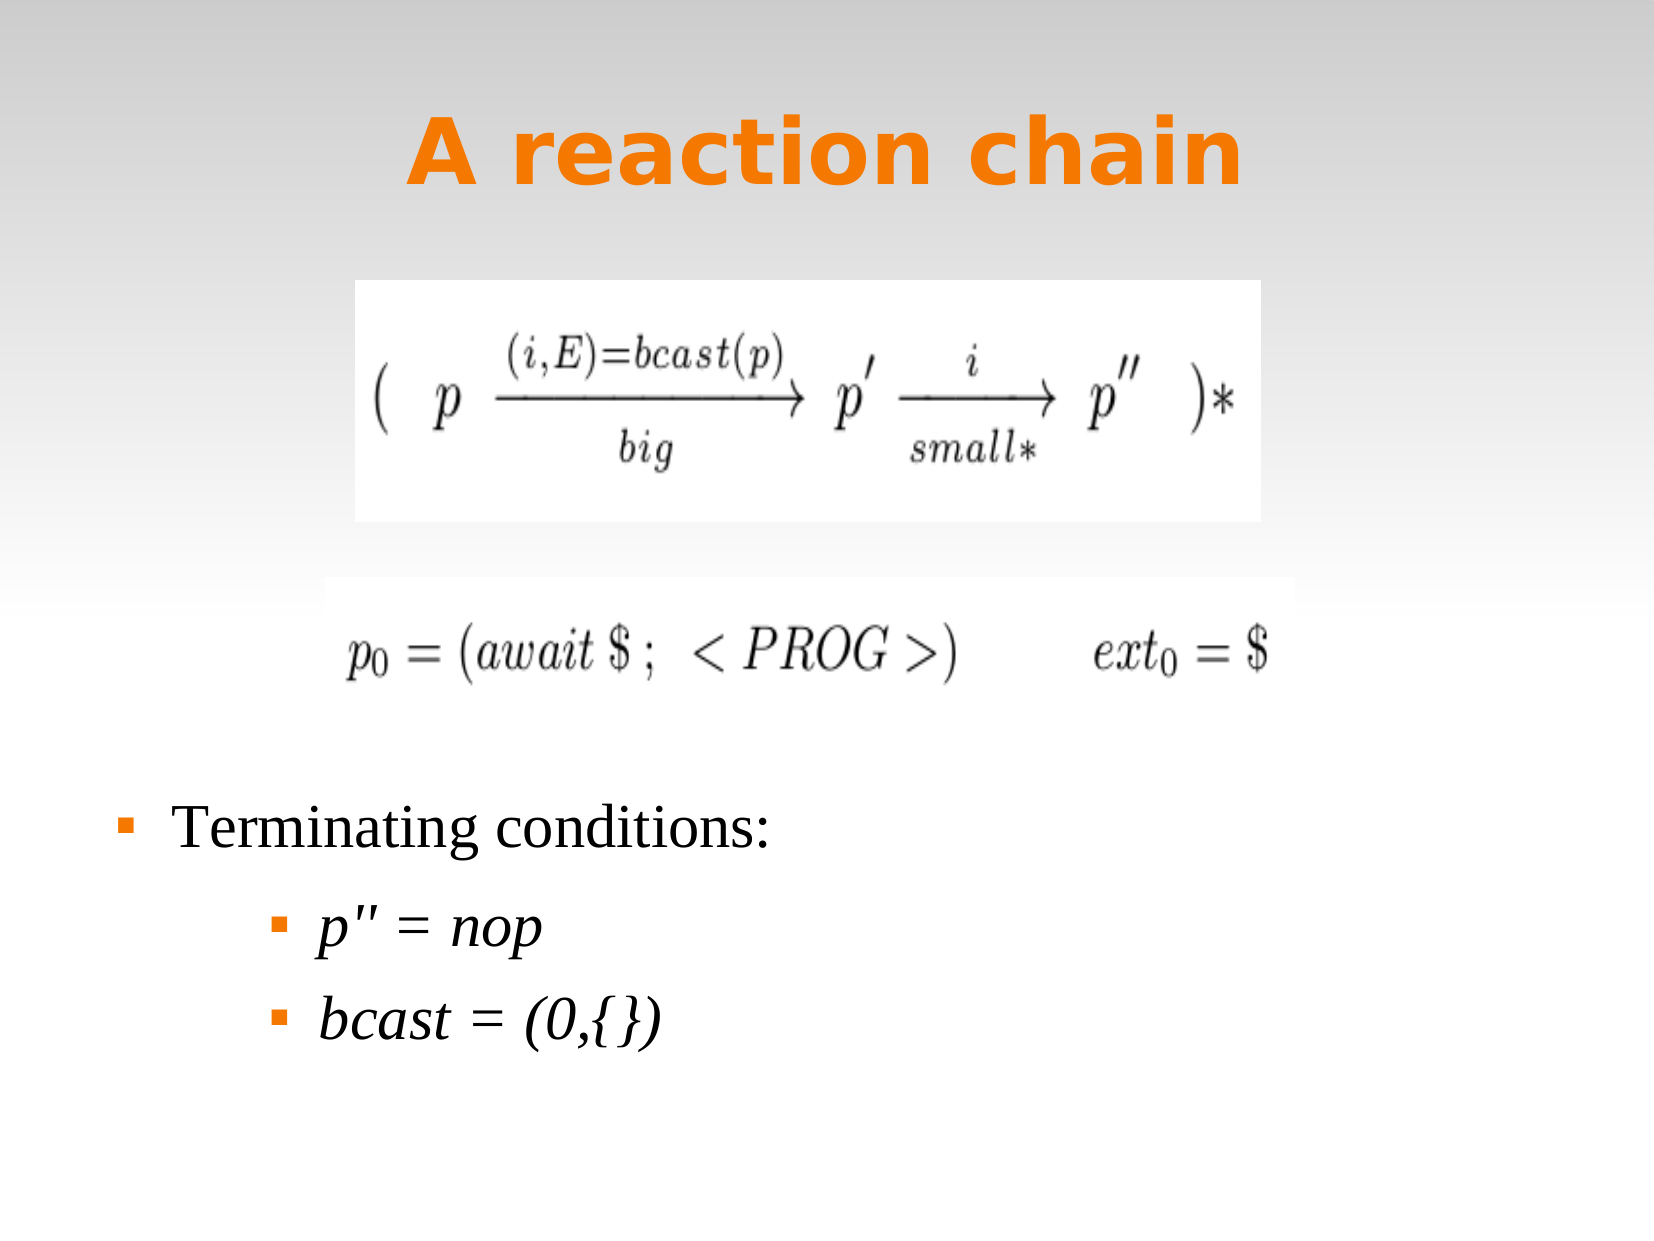

# A reaction chain
Terminating conditions:
p'' = nop
bcast = (0,{})